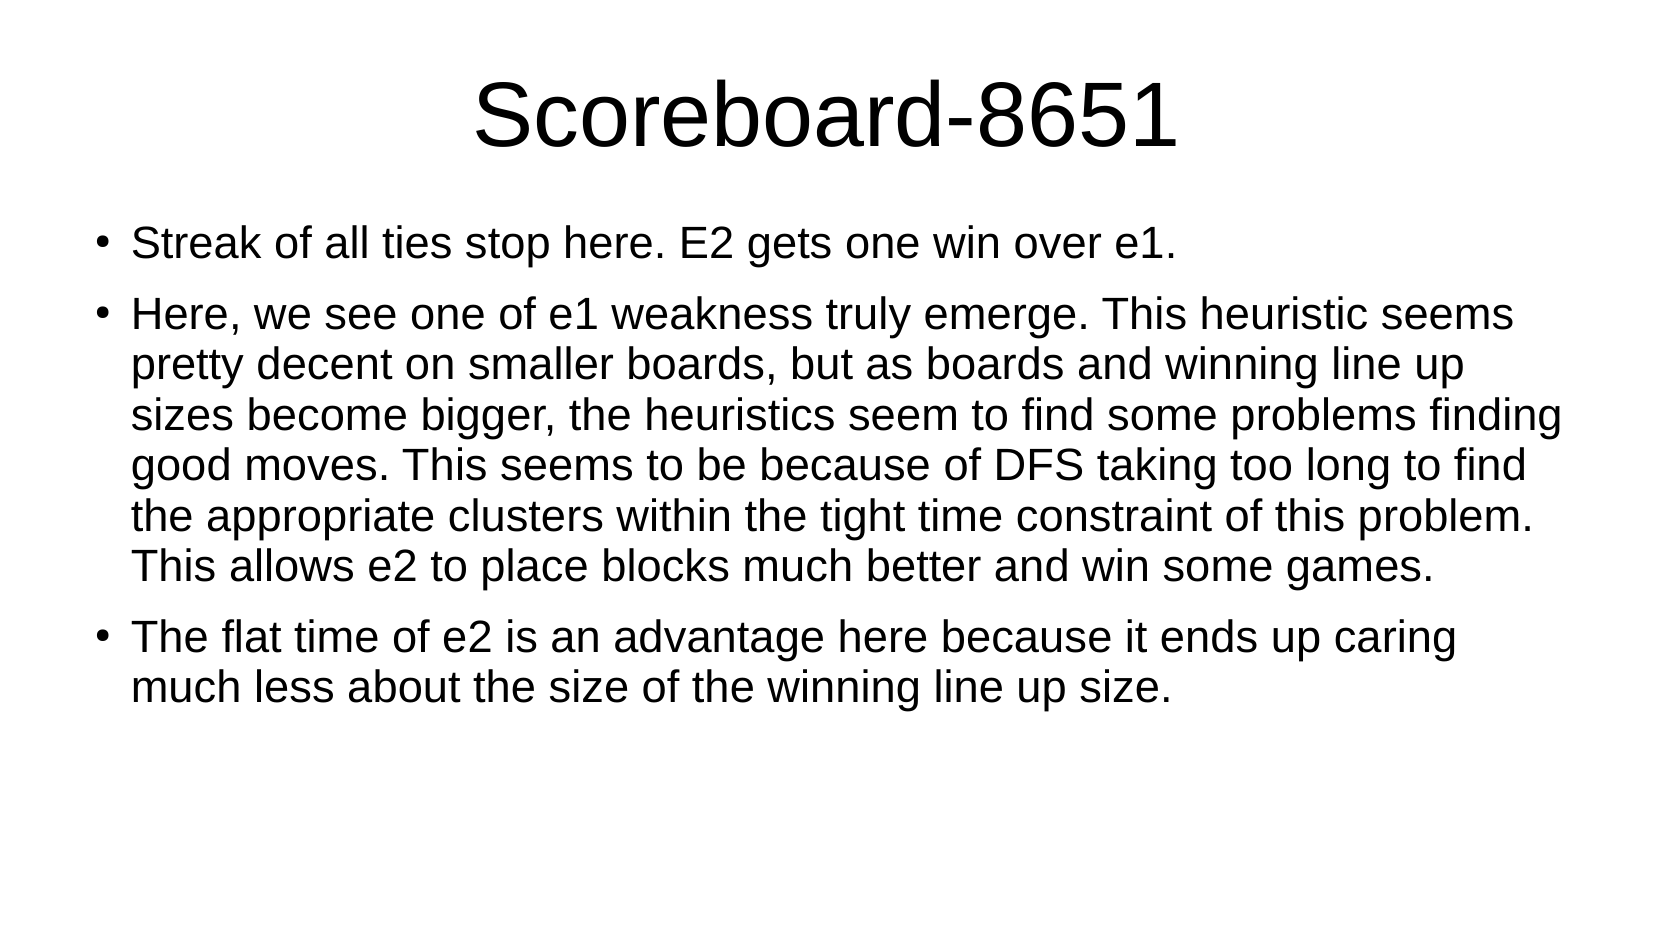

# Scoreboard-8651
Streak of all ties stop here. E2 gets one win over e1.
Here, we see one of e1 weakness truly emerge. This heuristic seems pretty decent on smaller boards, but as boards and winning line up sizes become bigger, the heuristics seem to find some problems finding good moves. This seems to be because of DFS taking too long to find the appropriate clusters within the tight time constraint of this problem. This allows e2 to place blocks much better and win some games.
The flat time of e2 is an advantage here because it ends up caring much less about the size of the winning line up size.